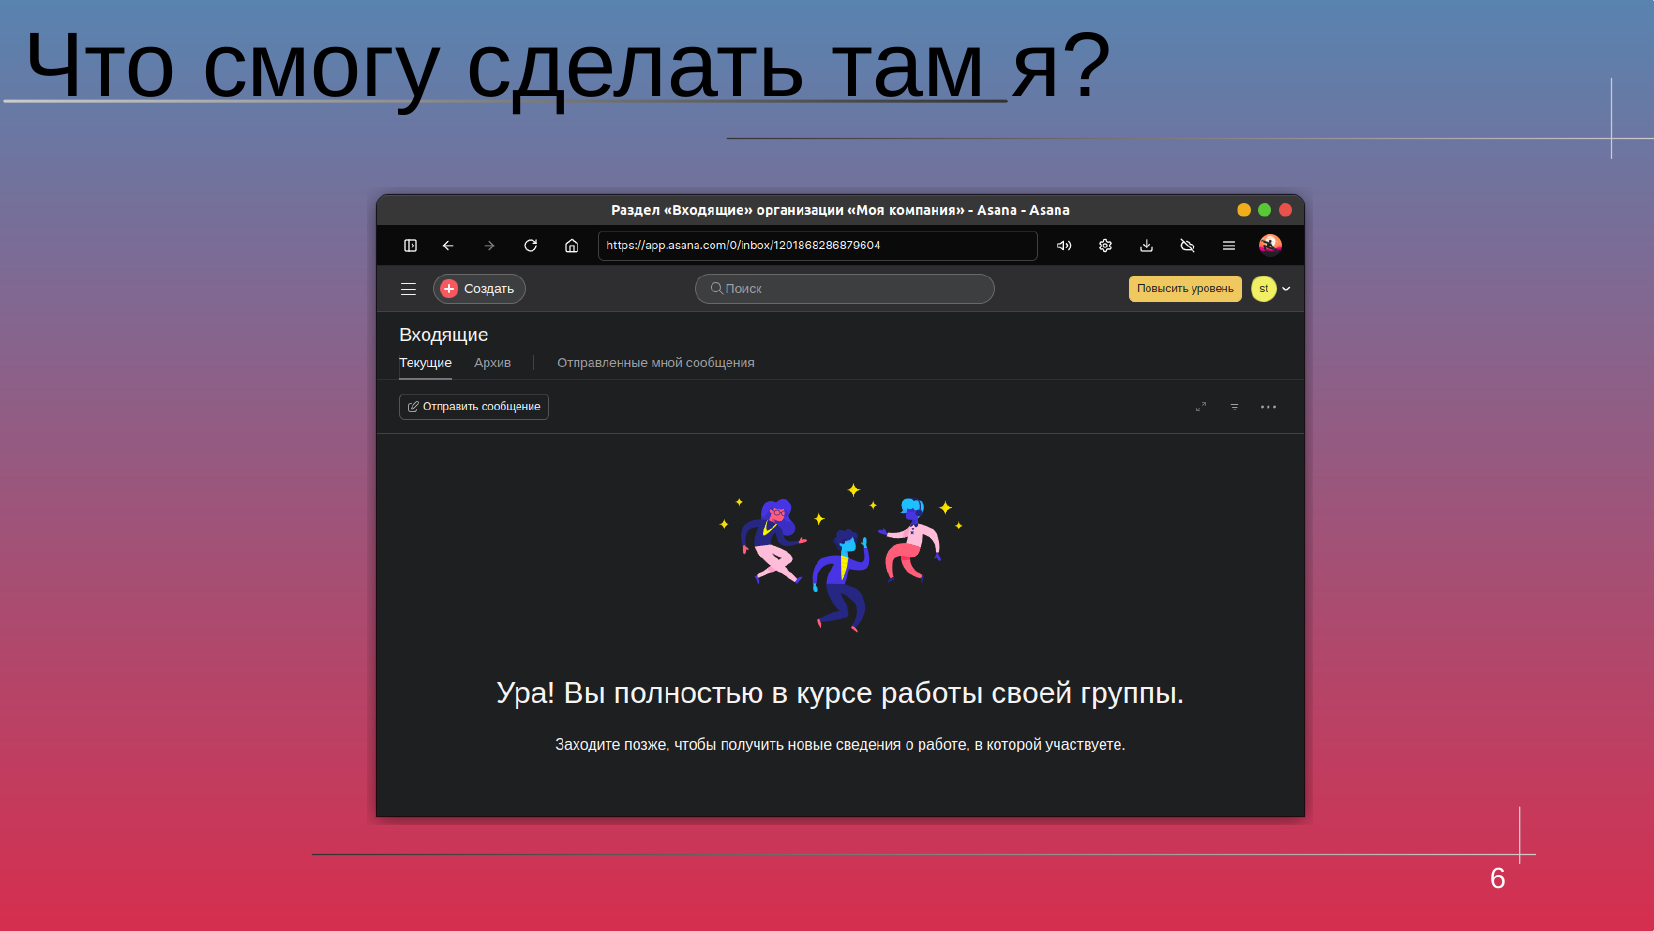

# Что смогу сделать там я?
6